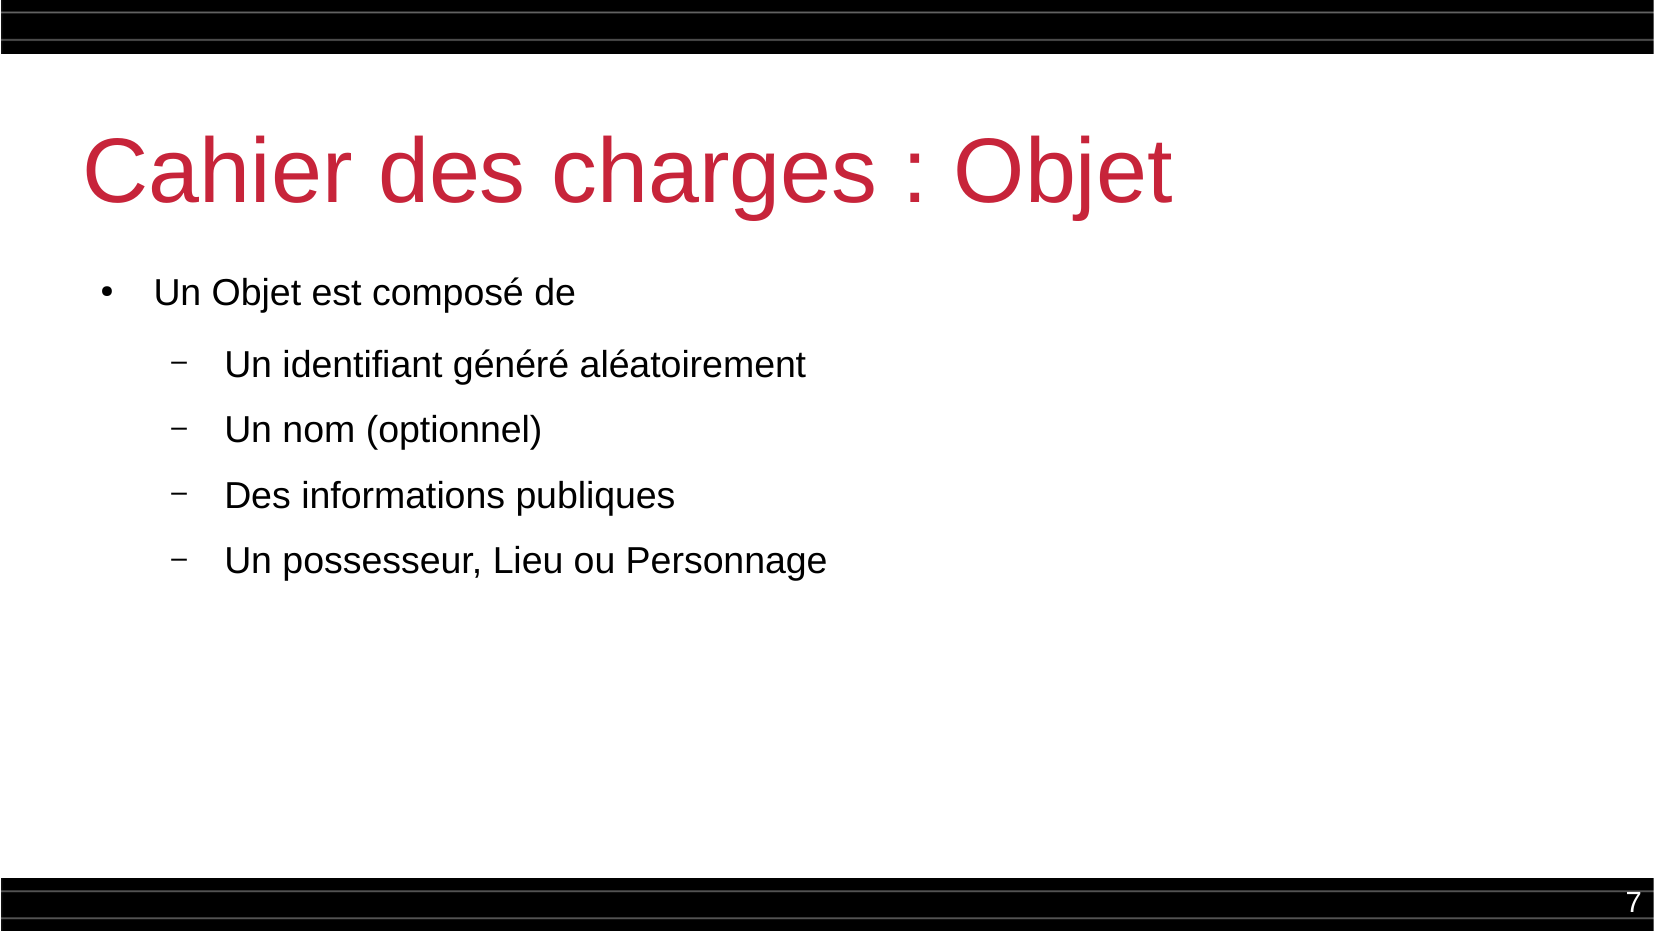

# Cahier des charges : Objet
Un Objet est composé de
Un identifiant généré aléatoirement
Un nom (optionnel)
Des informations publiques
Un possesseur, Lieu ou Personnage